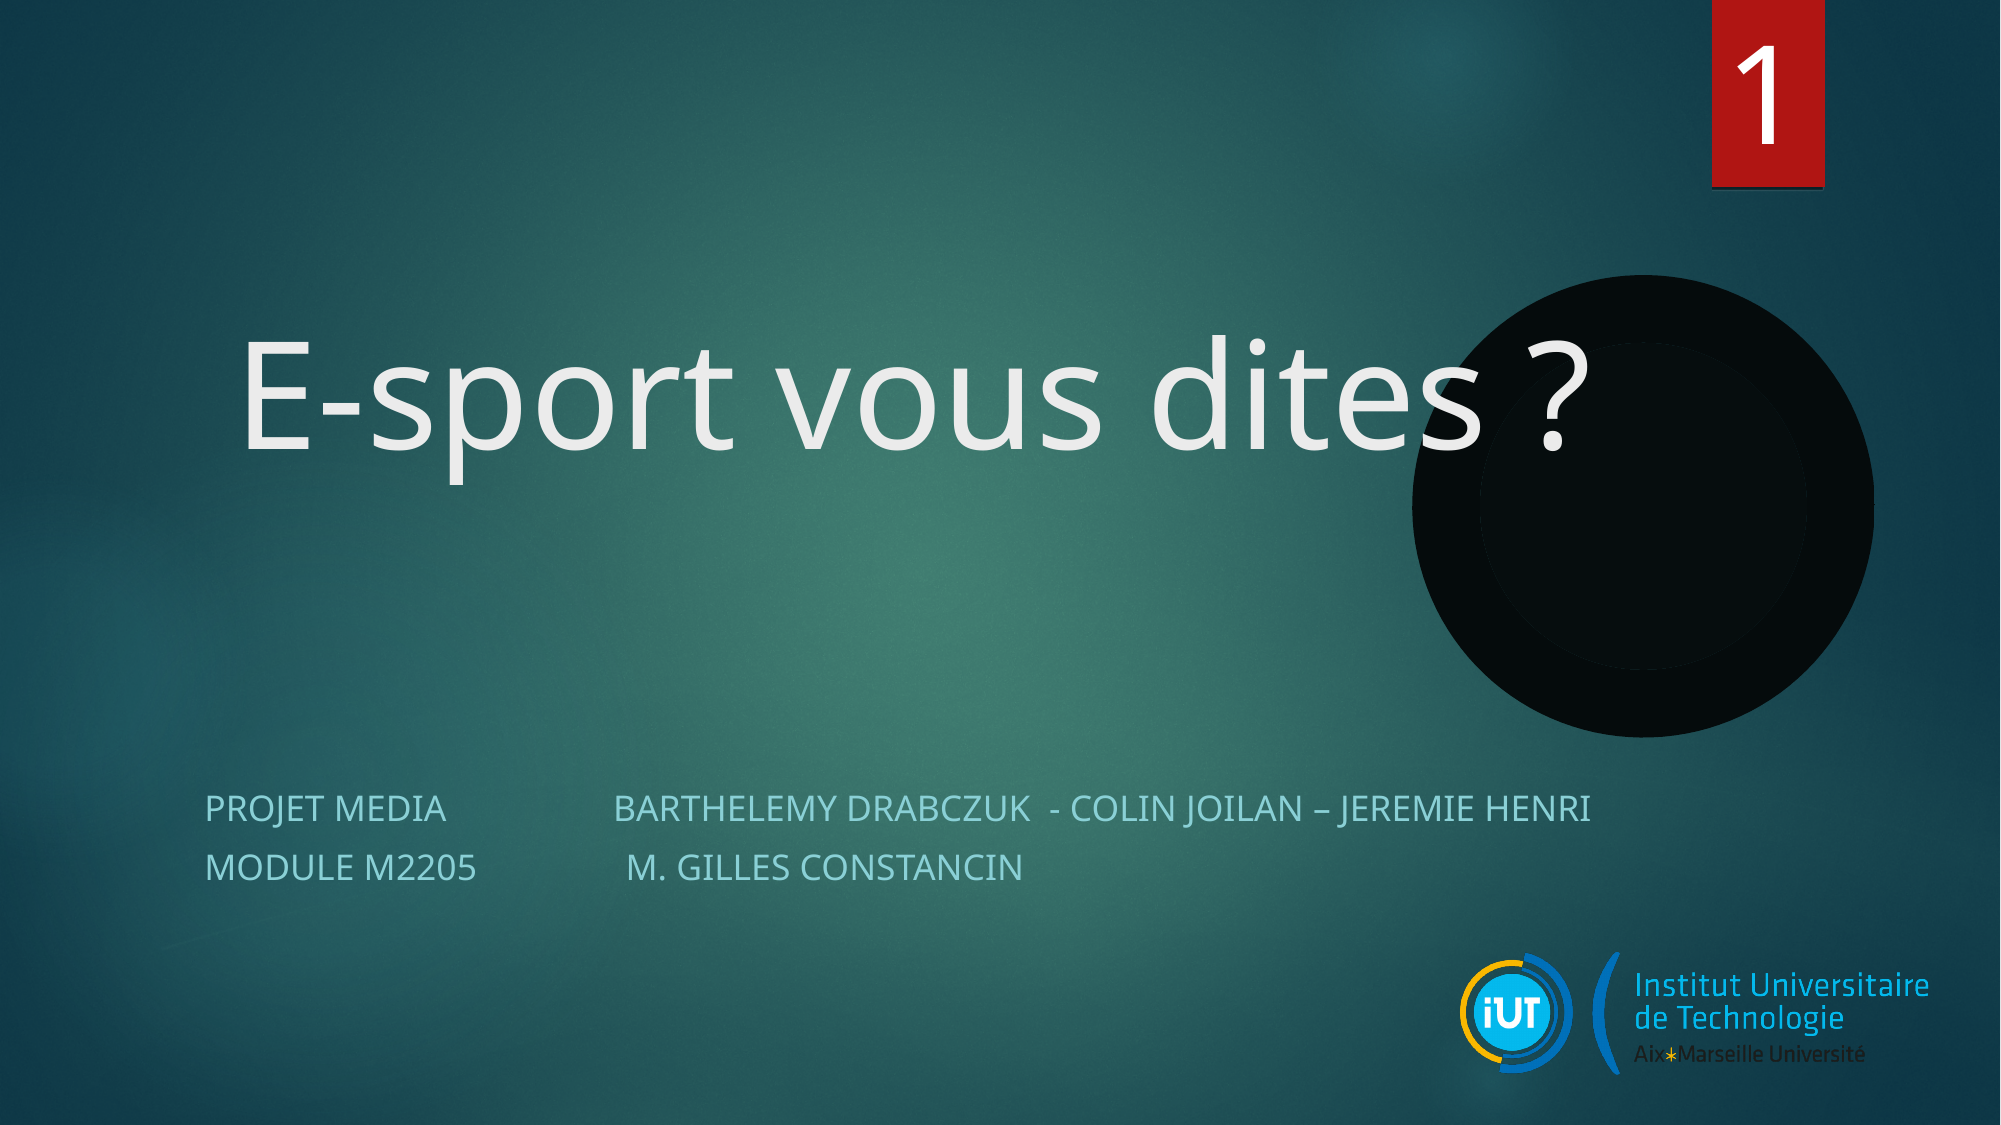

1
# E-sport vous dites ?
Projet media barthelemy drabczuk - colin joilan – Jeremie henri
Module M2205 		 M. gilles Constancin